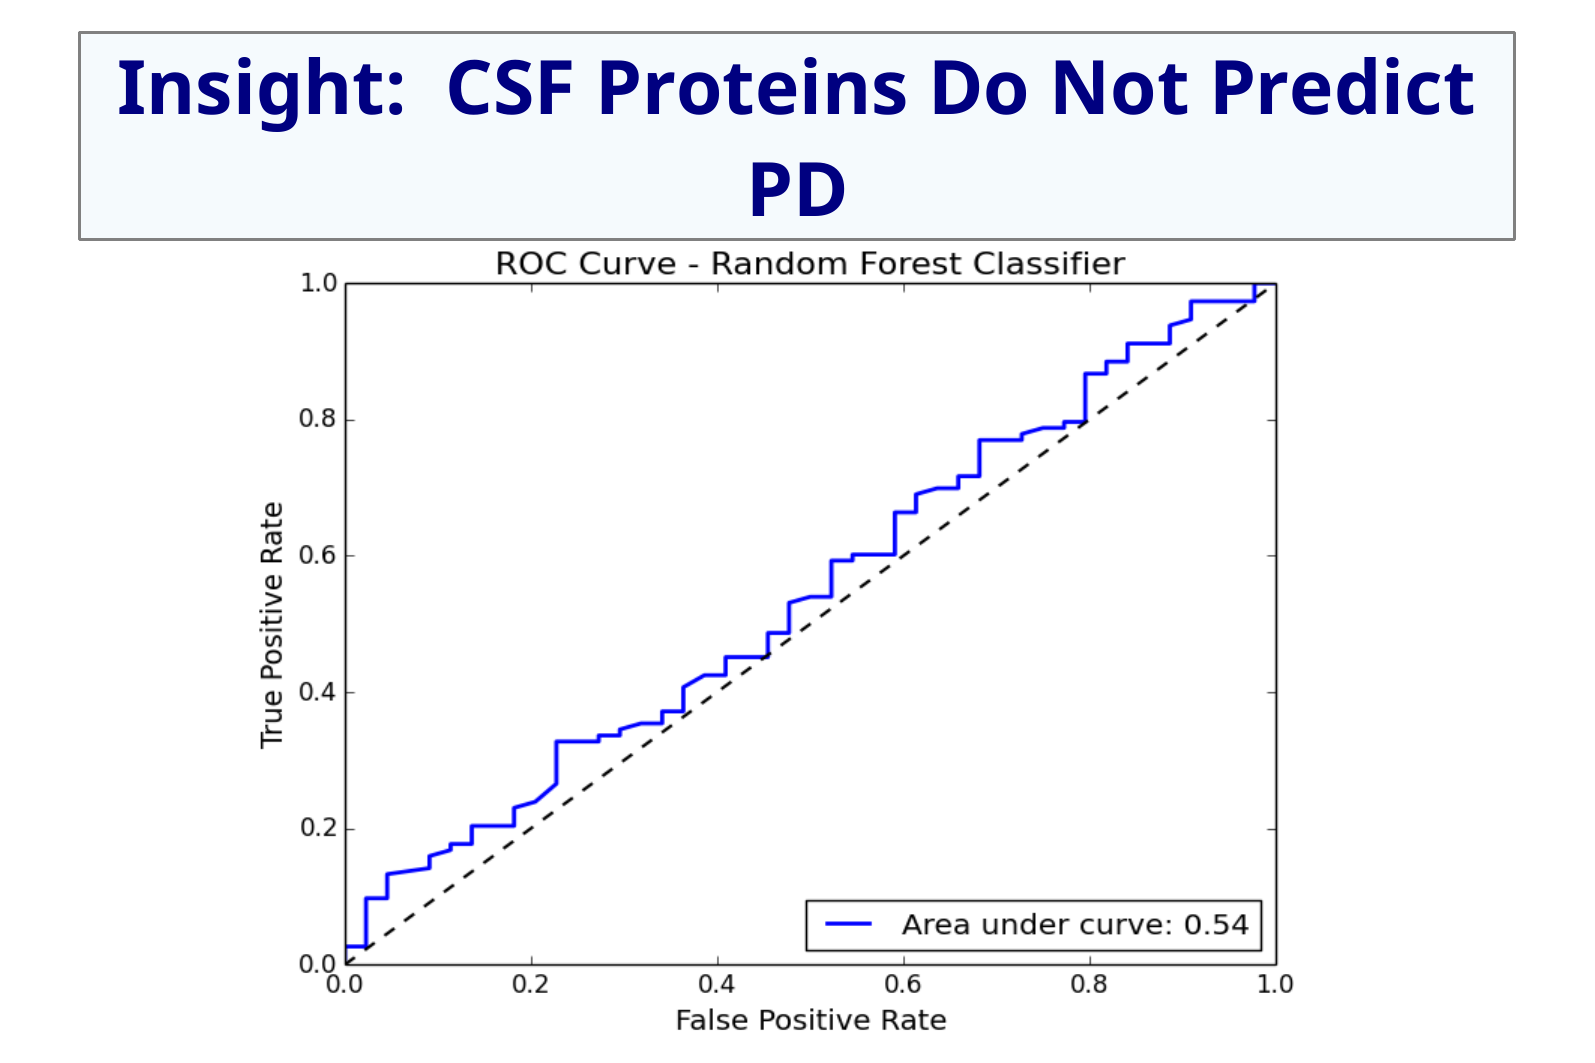

# Insight: CSF Proteins Do Not Predict PD